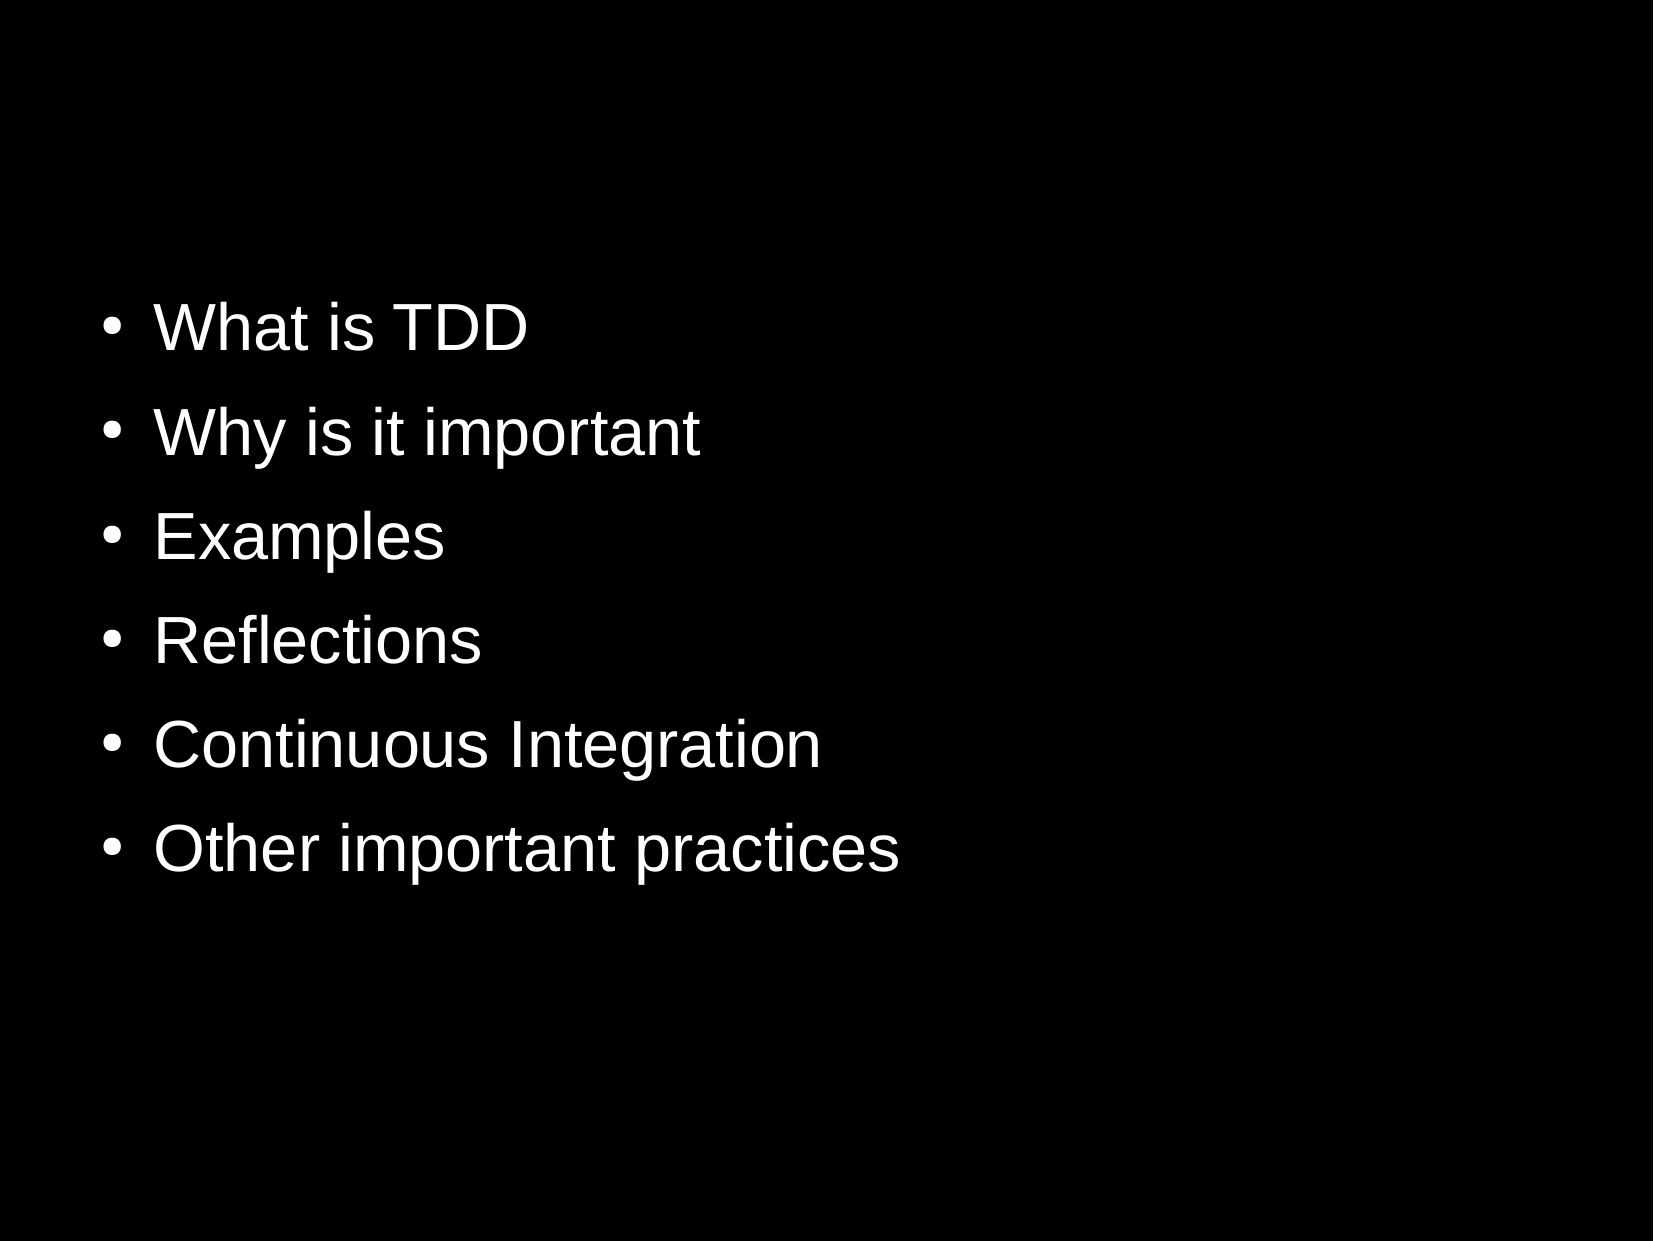

#
What is TDD
Why is it important
Examples
Reflections
Continuous Integration
Other important practices